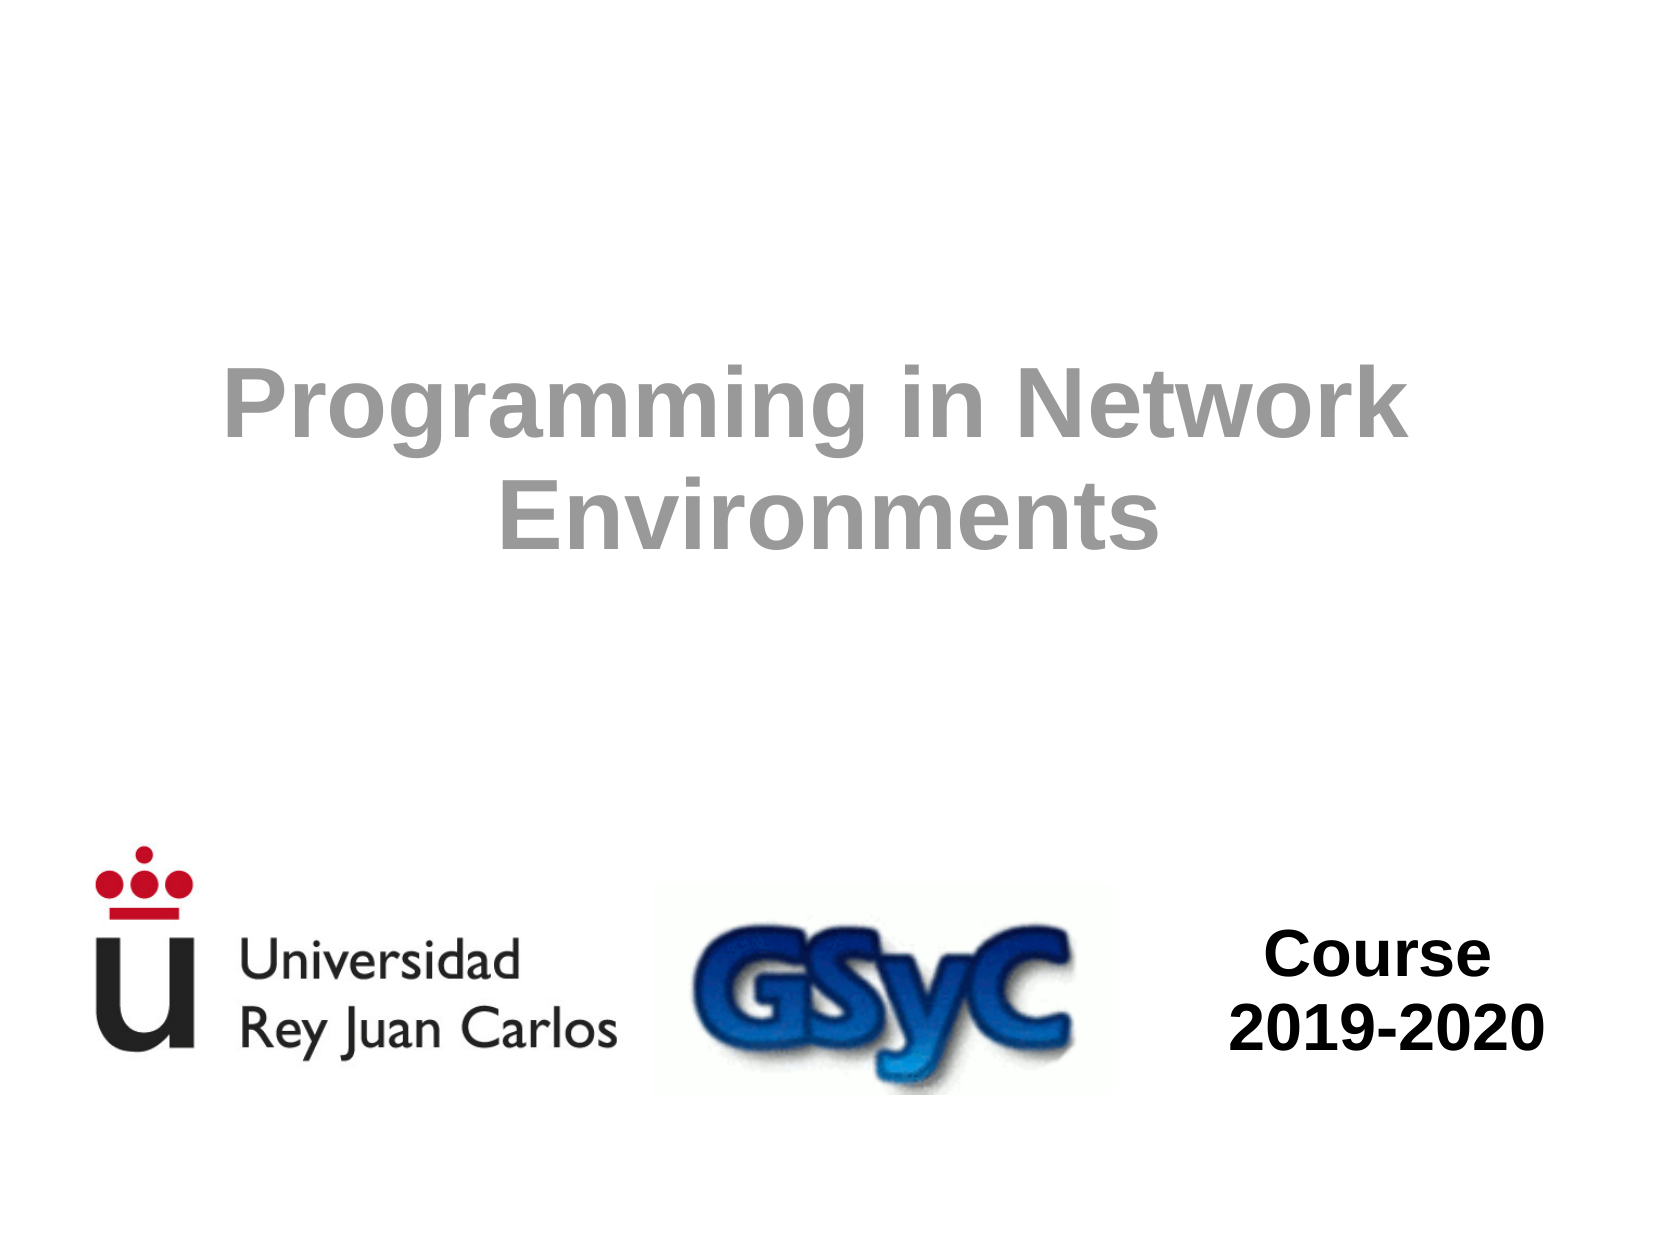

# Programming in Network
Environments
Course
2019-2020